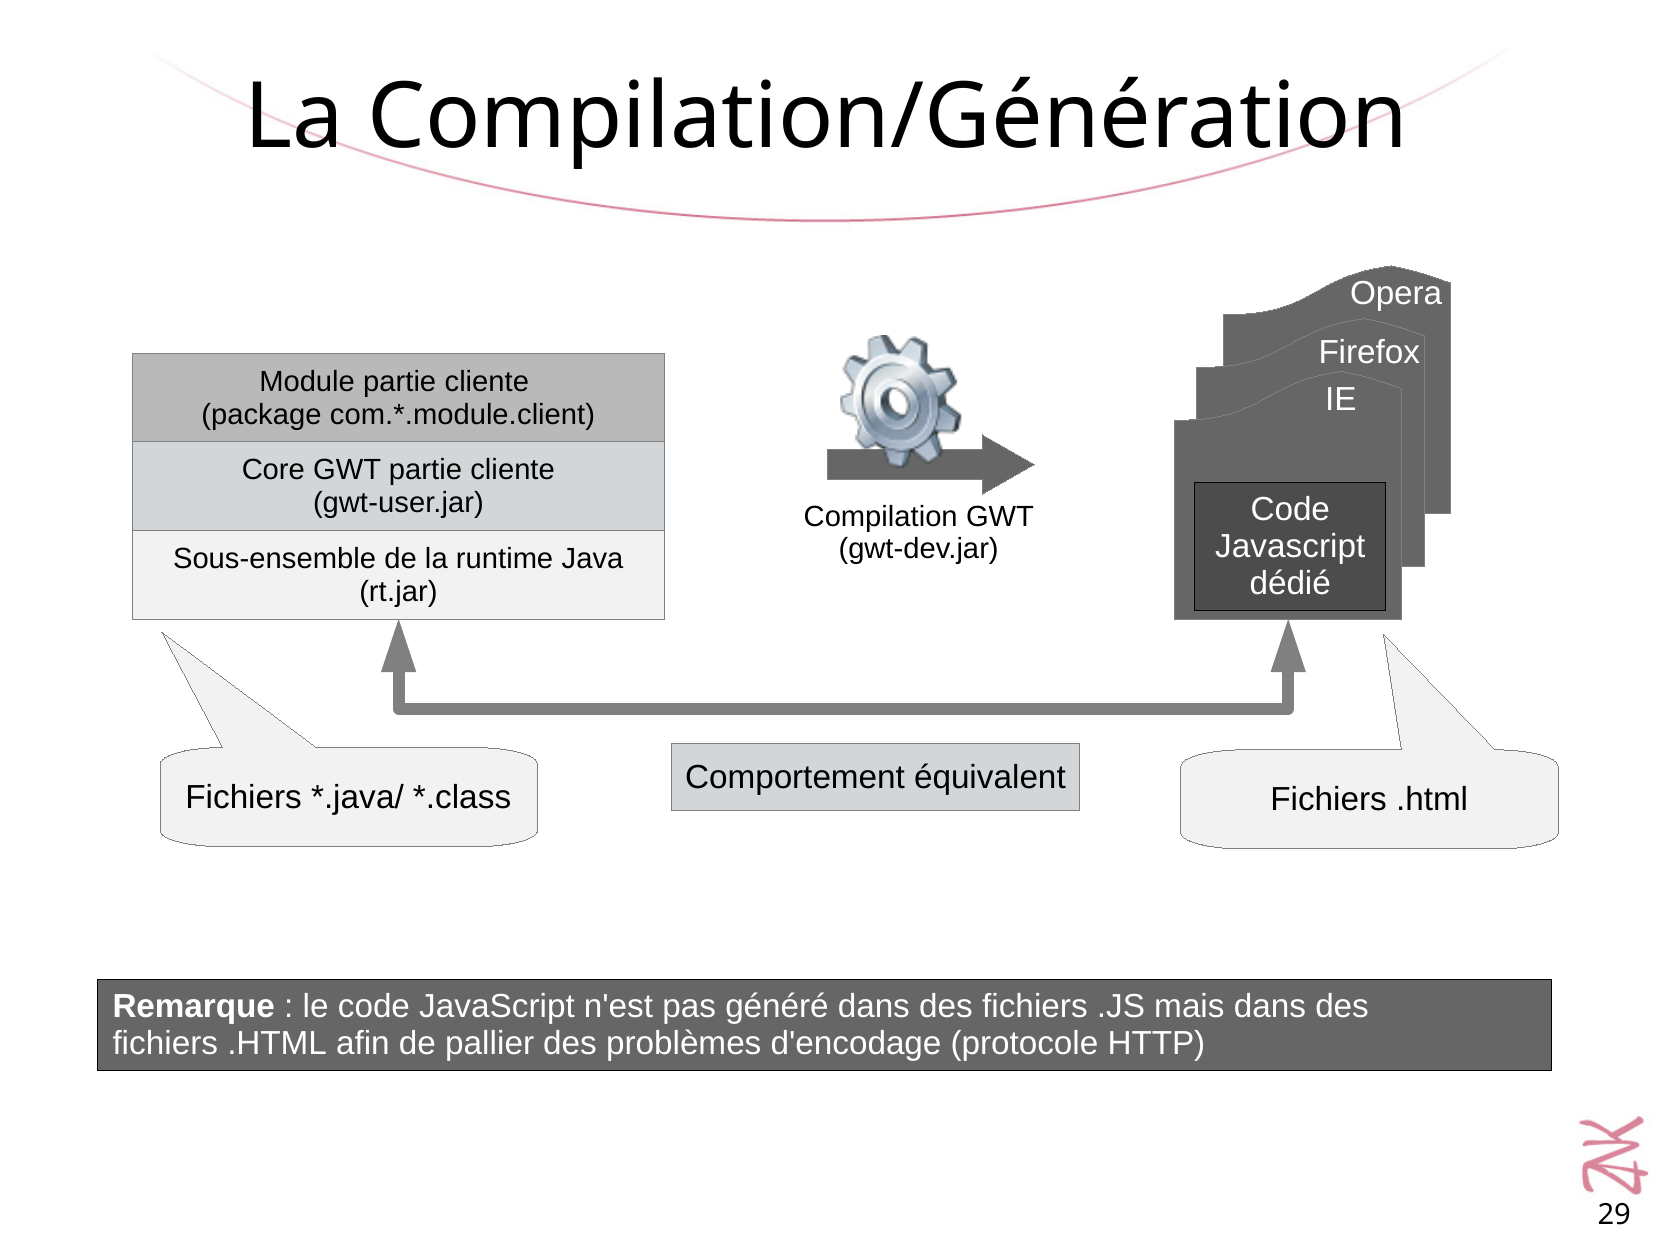

# La Compilation/Génération
Opera
Firefox
Module partie cliente
(package com.*.module.client)
Core GWT partie cliente
(gwt-user.jar)
Sous-ensemble de la runtime Java
(rt.jar)
IE
Code Javascript dédié
Code Javascript dédié
Compilation GWT
(gwt-dev.jar)
Comportement équivalent
Fichiers *.java/ *.class
Fichiers .html
Remarque : le code JavaScript n'est pas généré dans des fichiers .JS mais dans des fichiers .HTML afin de pallier des problèmes d'encodage (protocole HTTP)
29